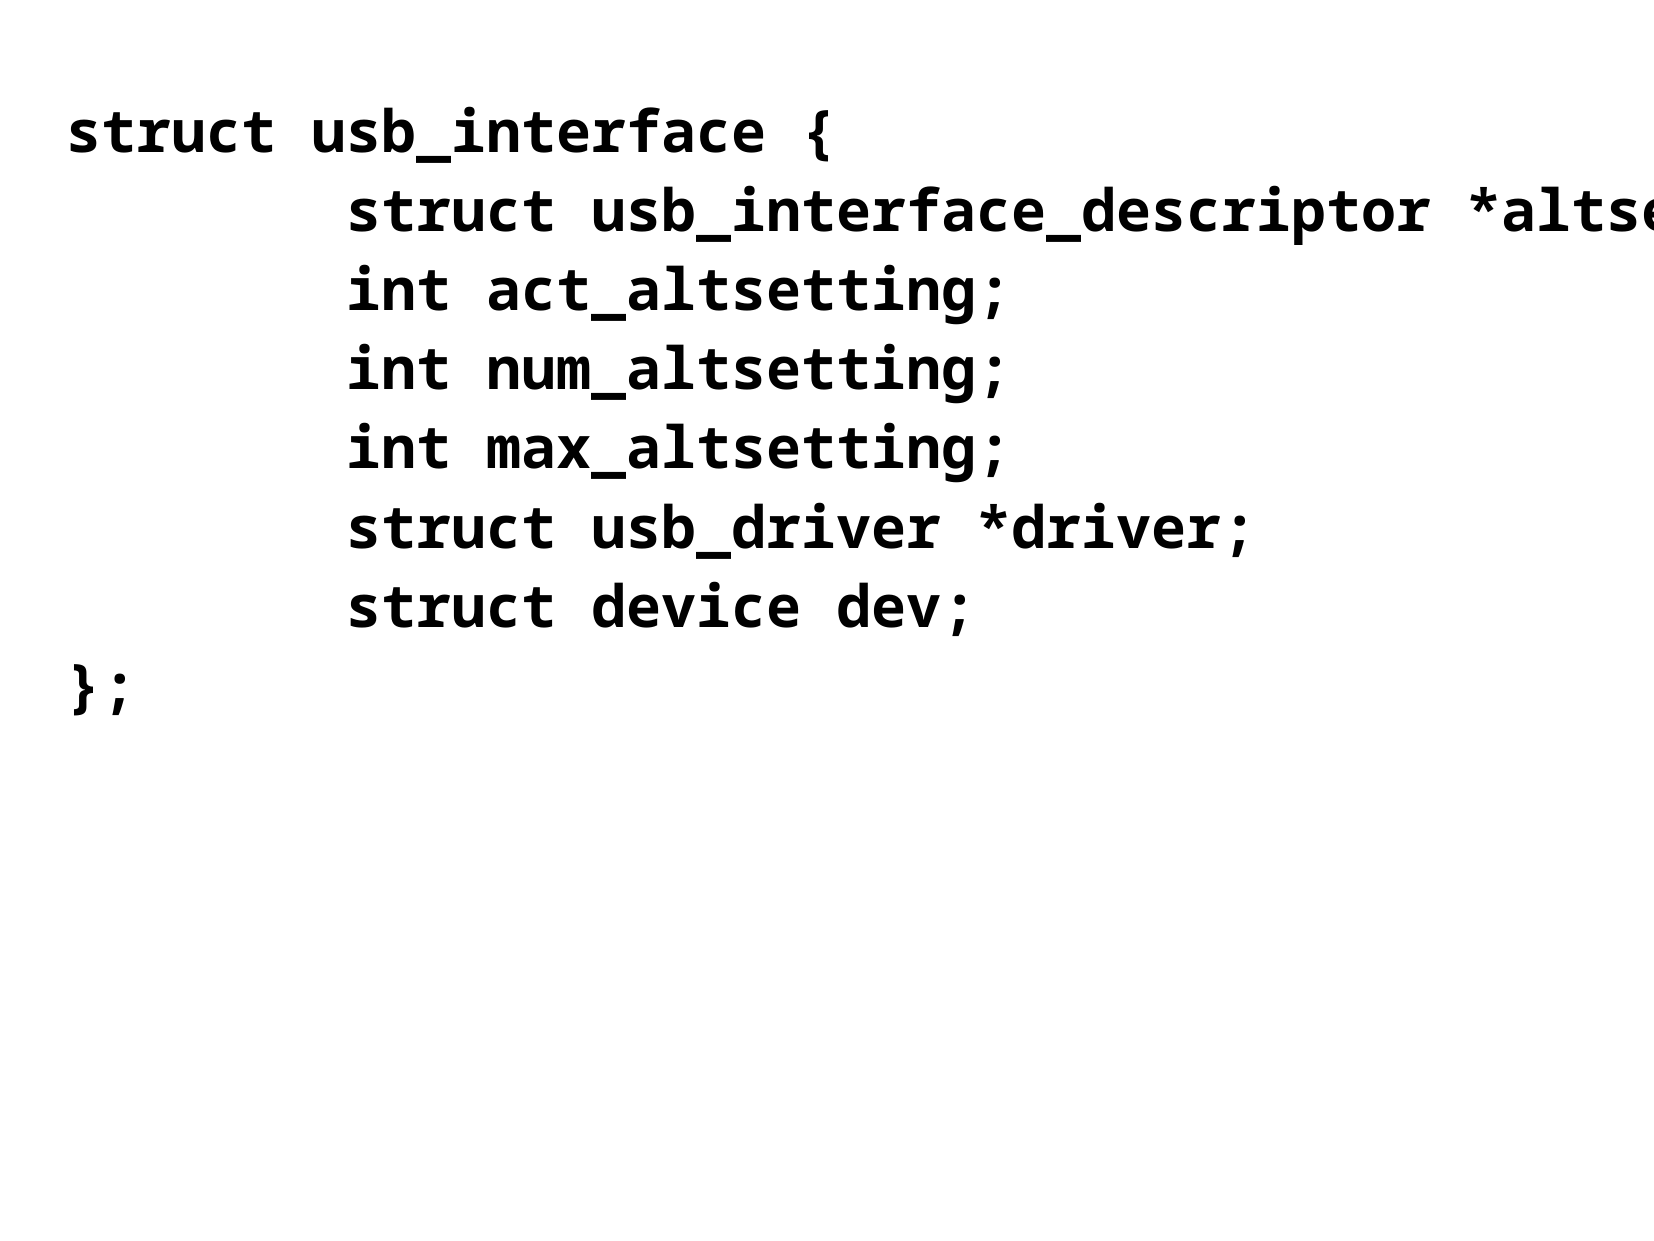

struct usb_interface {
 struct usb_interface_descriptor *altsetting;
 int act_altsetting;
 int num_altsetting;
 int max_altsetting;
 struct usb_driver *driver;
 struct device dev;
};